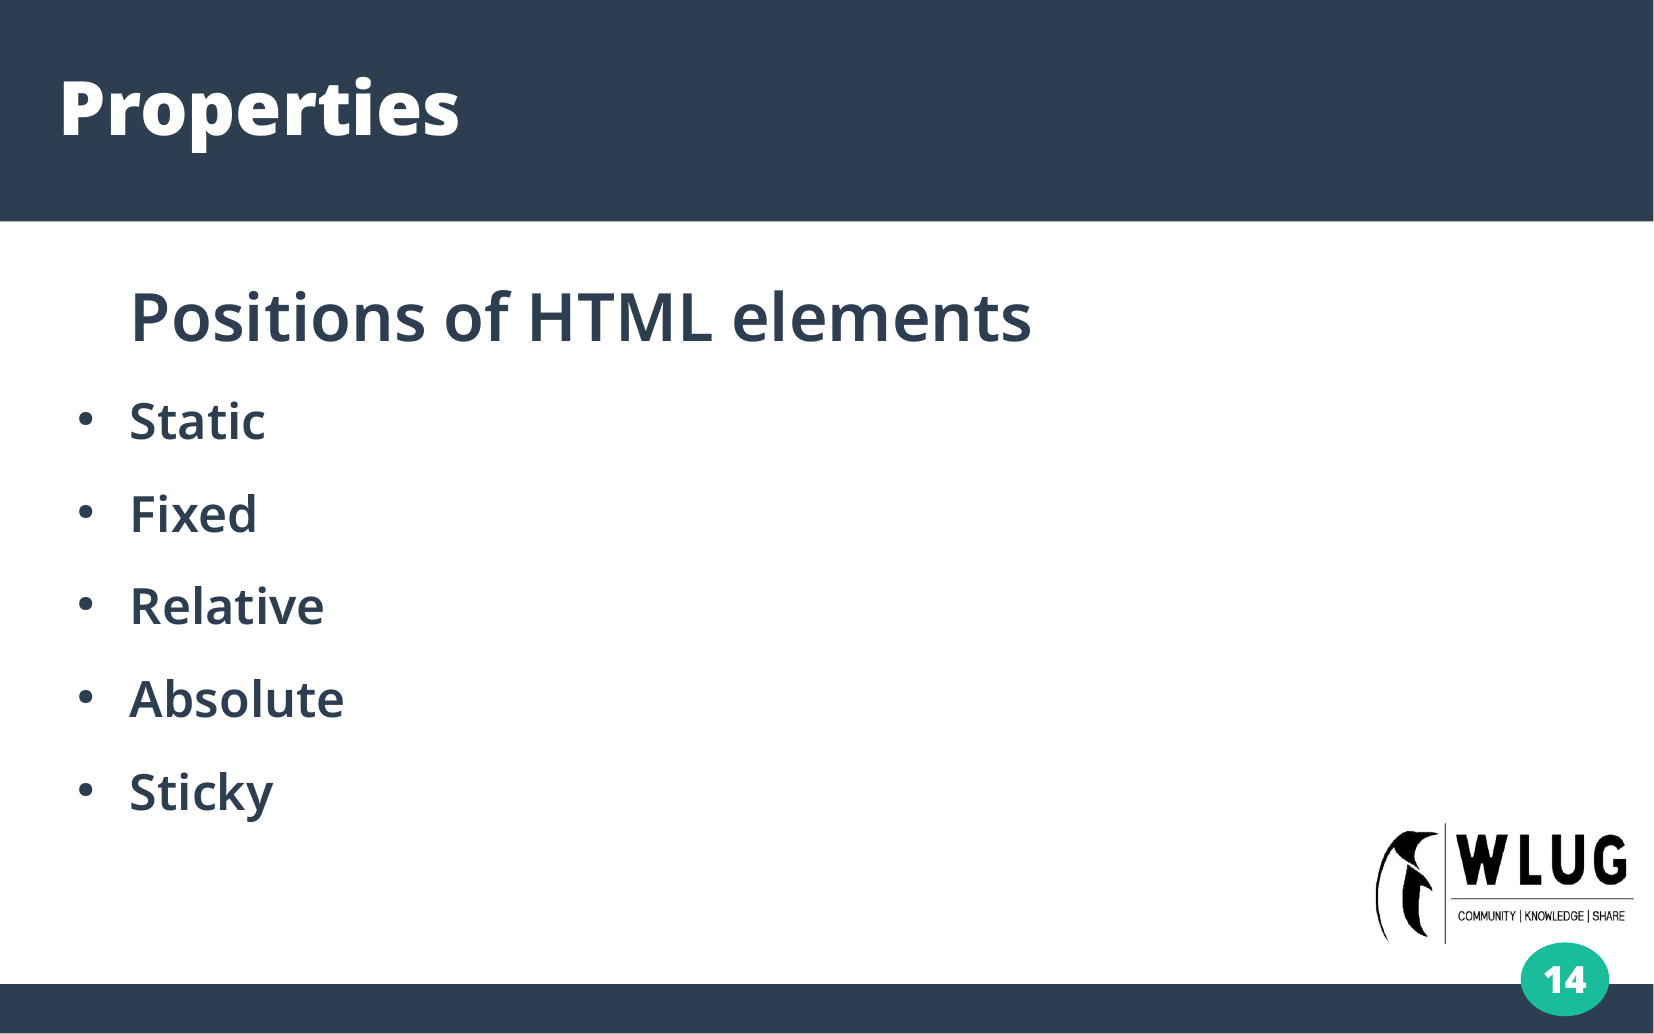

# Properties
Positions of HTML elements
Static
Fixed
Relative
Absolute
Sticky
14